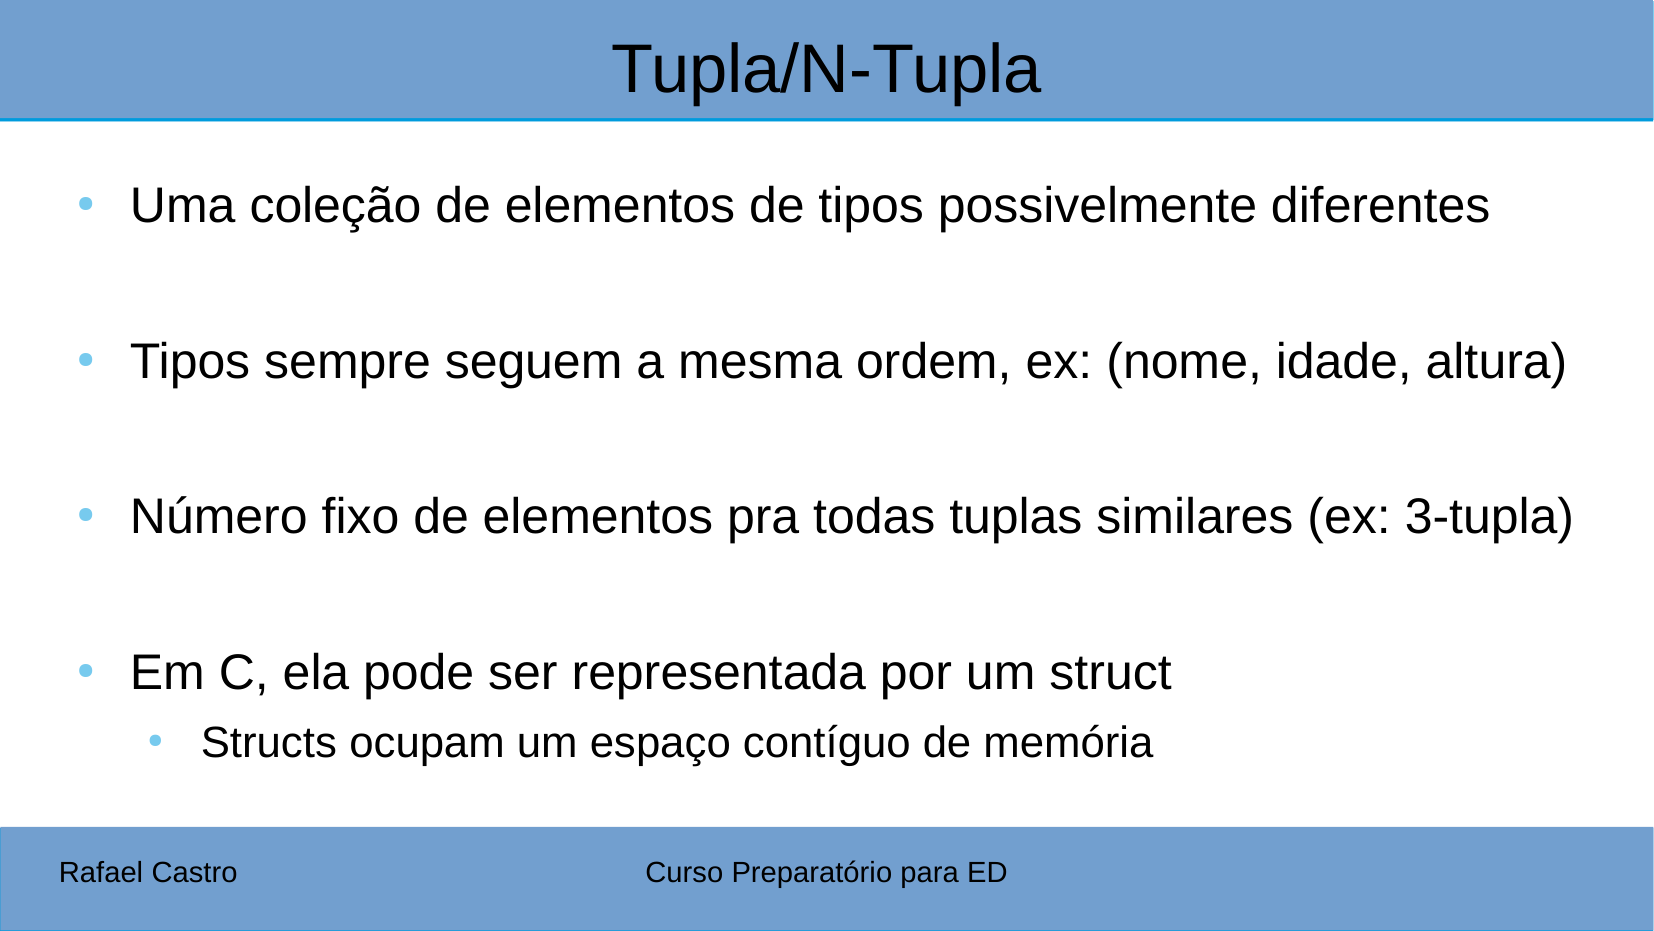

# Tupla/N-Tupla
Uma coleção de elementos de tipos possivelmente diferentes
Tipos sempre seguem a mesma ordem, ex: (nome, idade, altura)
Número fixo de elementos pra todas tuplas similares (ex: 3-tupla)
Em C, ela pode ser representada por um struct
Structs ocupam um espaço contíguo de memória
Curso Preparatório para ED